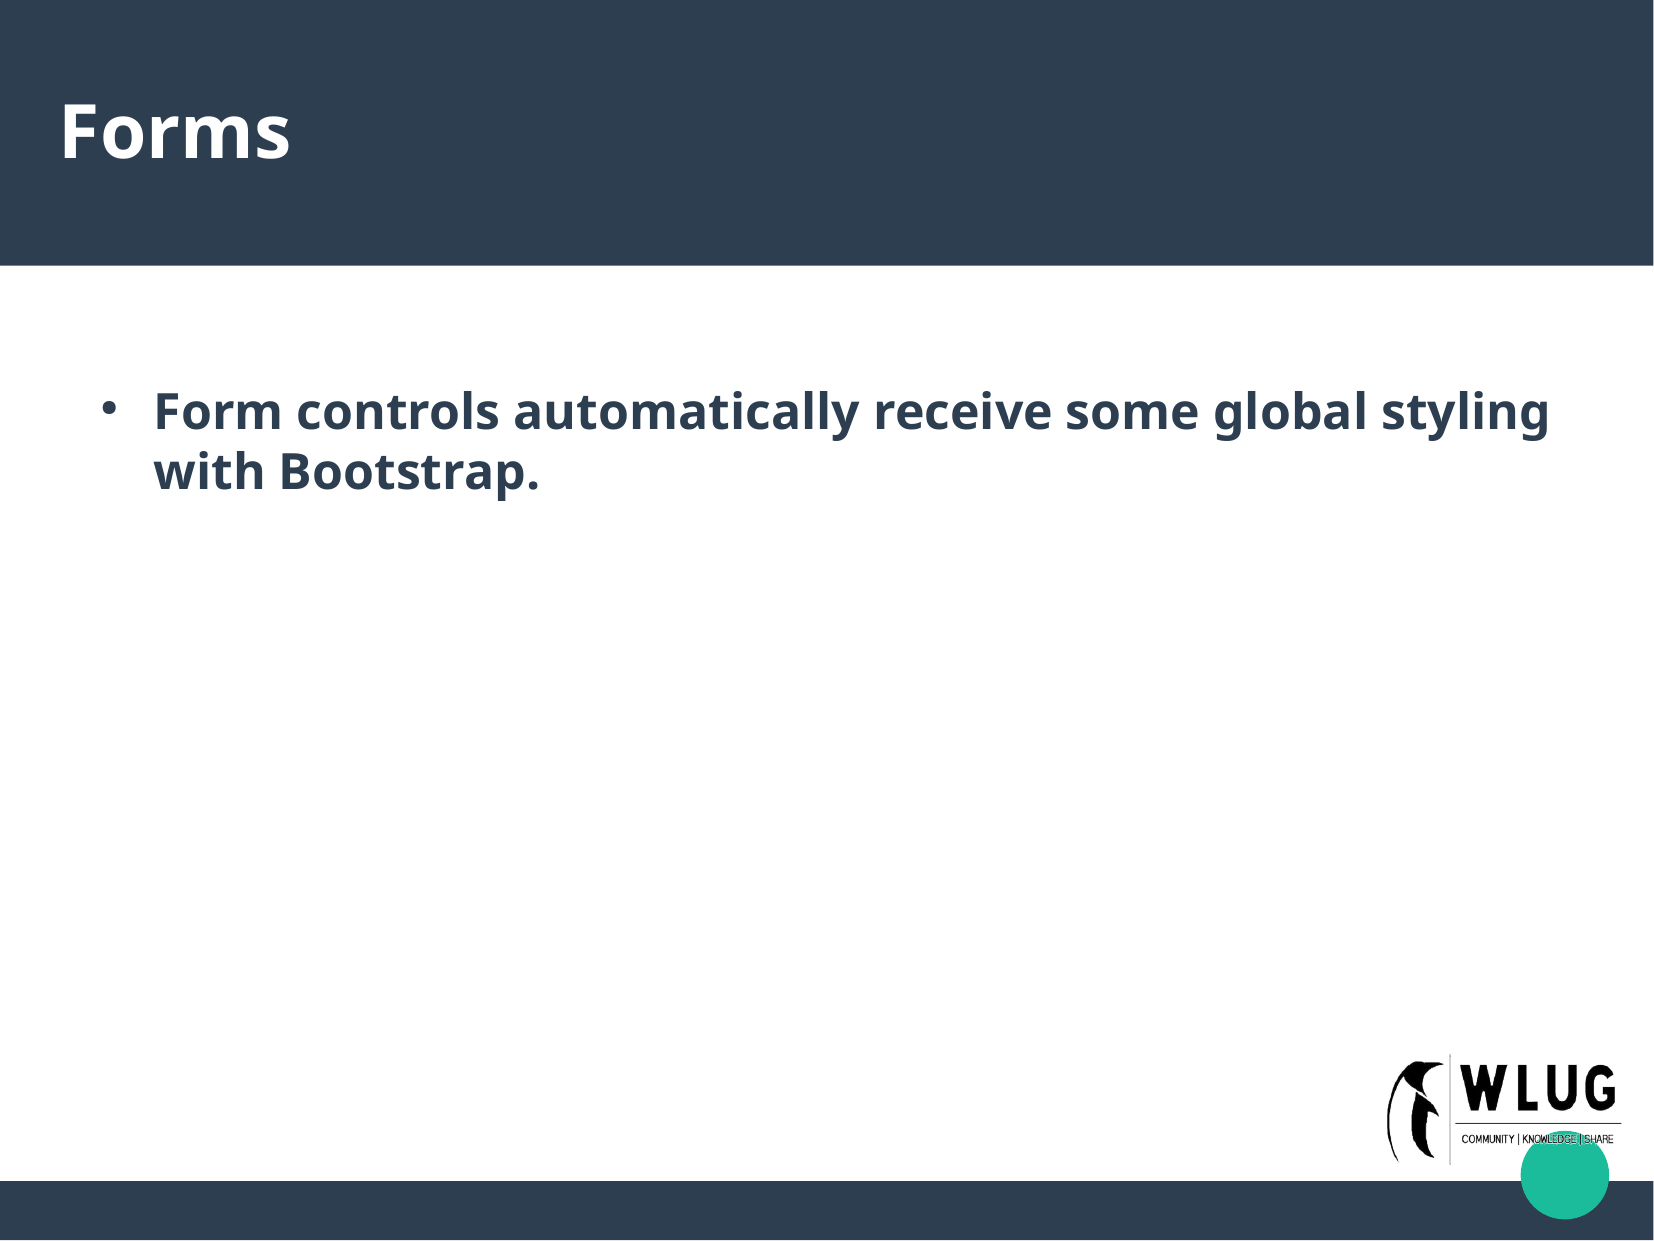

# Forms
Form controls automatically receive some global styling with Bootstrap.